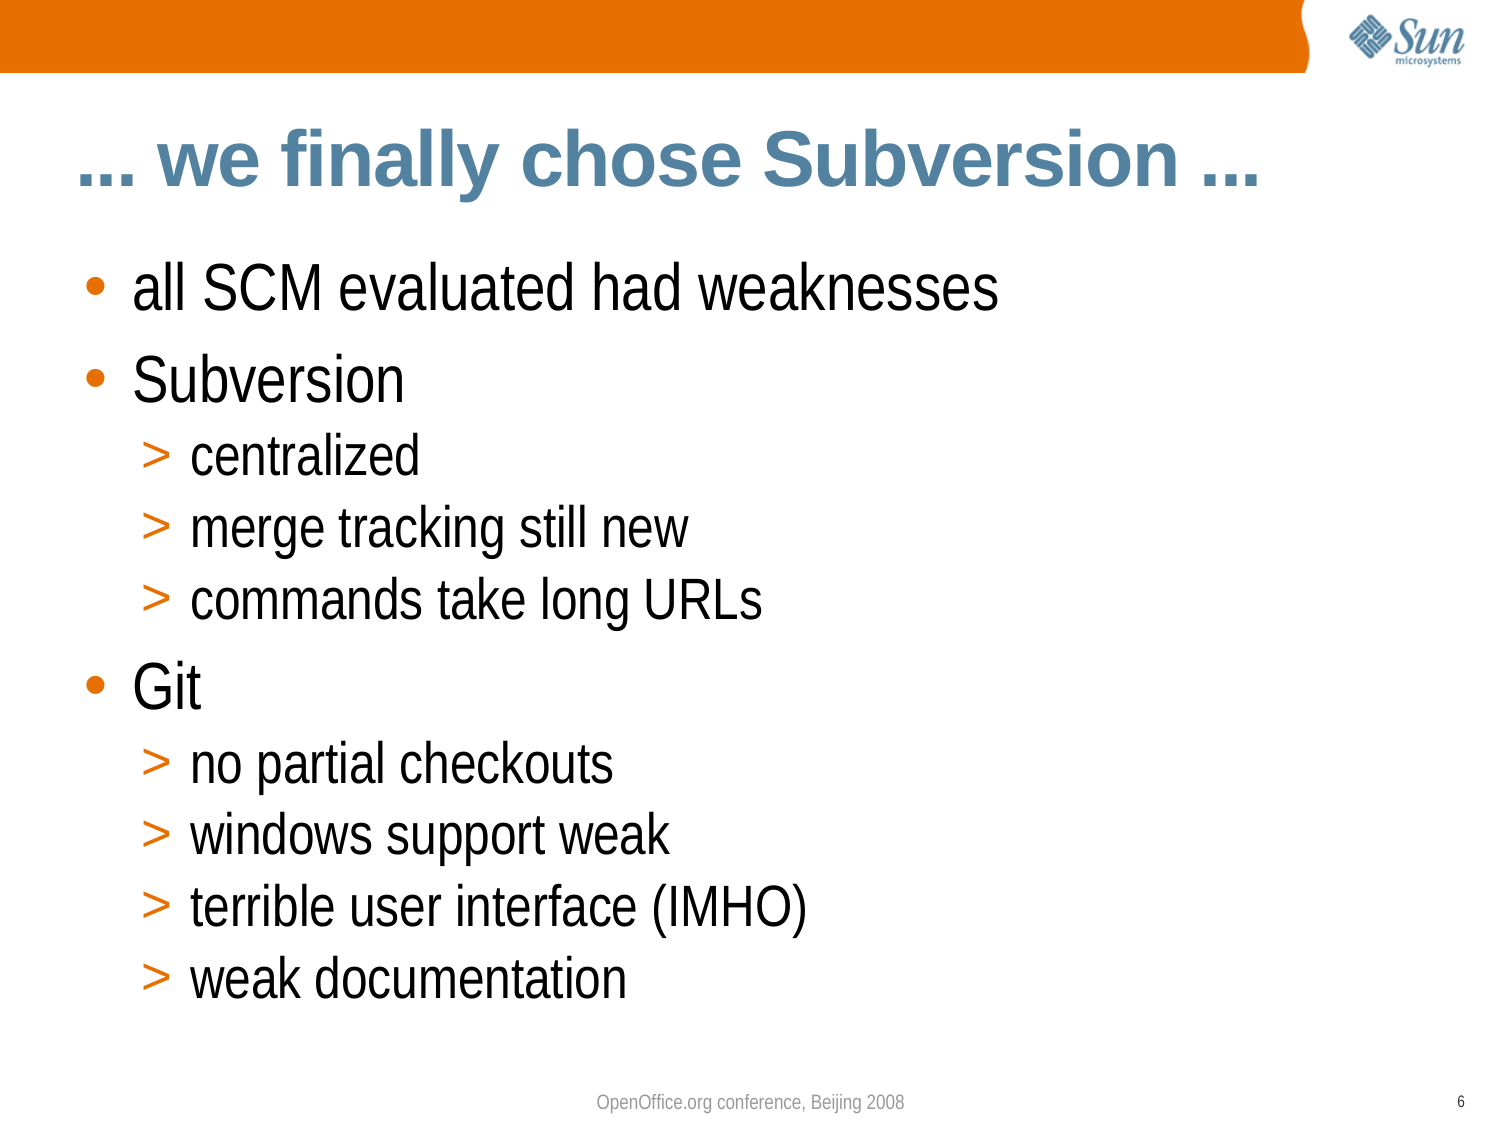

# ... we finally chose Subversion ...
all SCM evaluated had weaknesses
Subversion
centralized
merge tracking still new
commands take long URLs
Git
no partial checkouts
windows support weak
terrible user interface (IMHO)
weak documentation